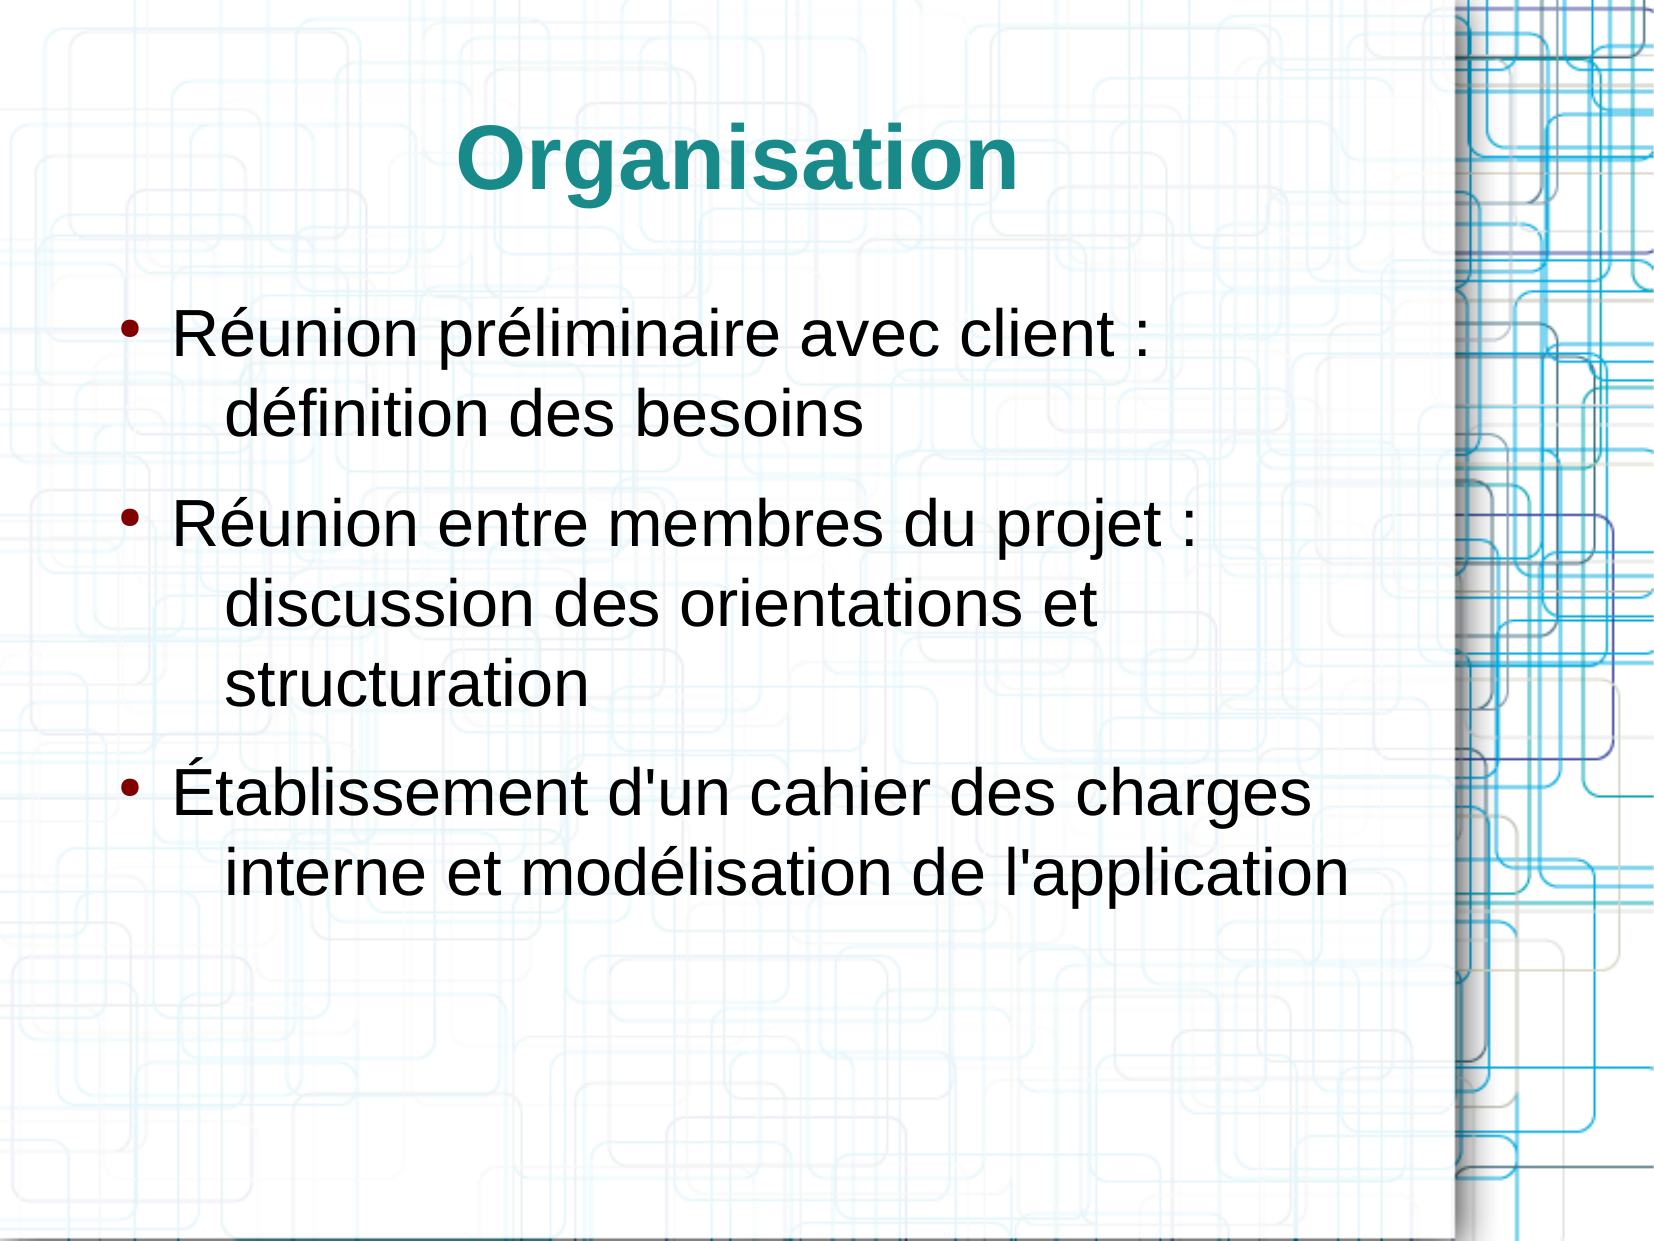

# Organisation
Réunion préliminaire avec client : définition des besoins
Réunion entre membres du projet : discussion des orientations et structuration
Établissement d'un cahier des charges interne et modélisation de l'application